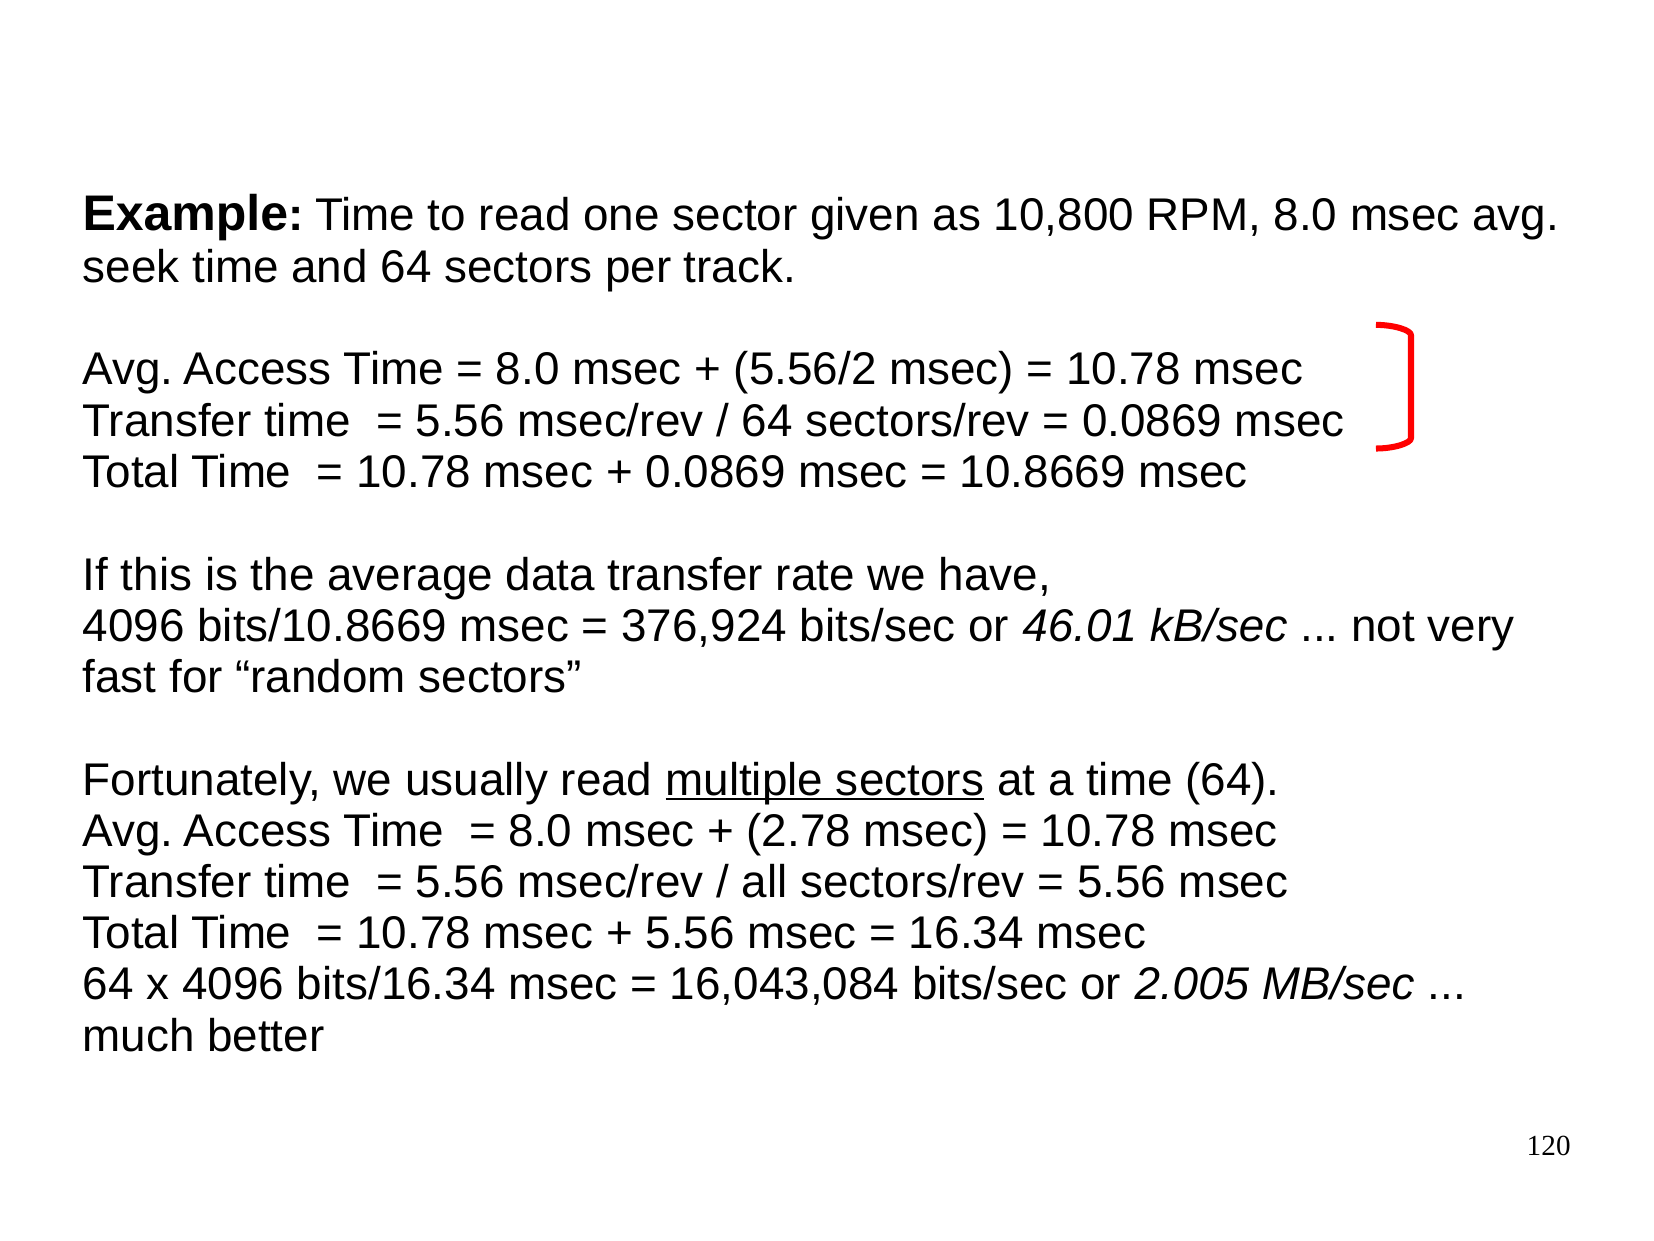

# Example: Time to read one sector given as 10,800 RPM, 8.0 msec avg. seek time and 64 sectors per track.
Avg. Access Time = 8.0 msec + (5.56/2 msec) = 10.78 msec
Transfer time = 5.56 msec/rev / 64 sectors/rev = 0.0869 msec
Total Time = 10.78 msec + 0.0869 msec = 10.8669 msec
If this is the average data transfer rate we have,
4096 bits/10.8669 msec = 376,924 bits/sec or 46.01 kB/sec ... not very fast for “random sectors”
Fortunately, we usually read multiple sectors at a time (64).
Avg. Access Time = 8.0 msec + (2.78 msec) = 10.78 msec
Transfer time = 5.56 msec/rev / all sectors/rev = 5.56 msec
Total Time = 10.78 msec + 5.56 msec = 16.34 msec
64 x 4096 bits/16.34 msec = 16,043,084 bits/sec or 2.005 MB/sec ... much better
120